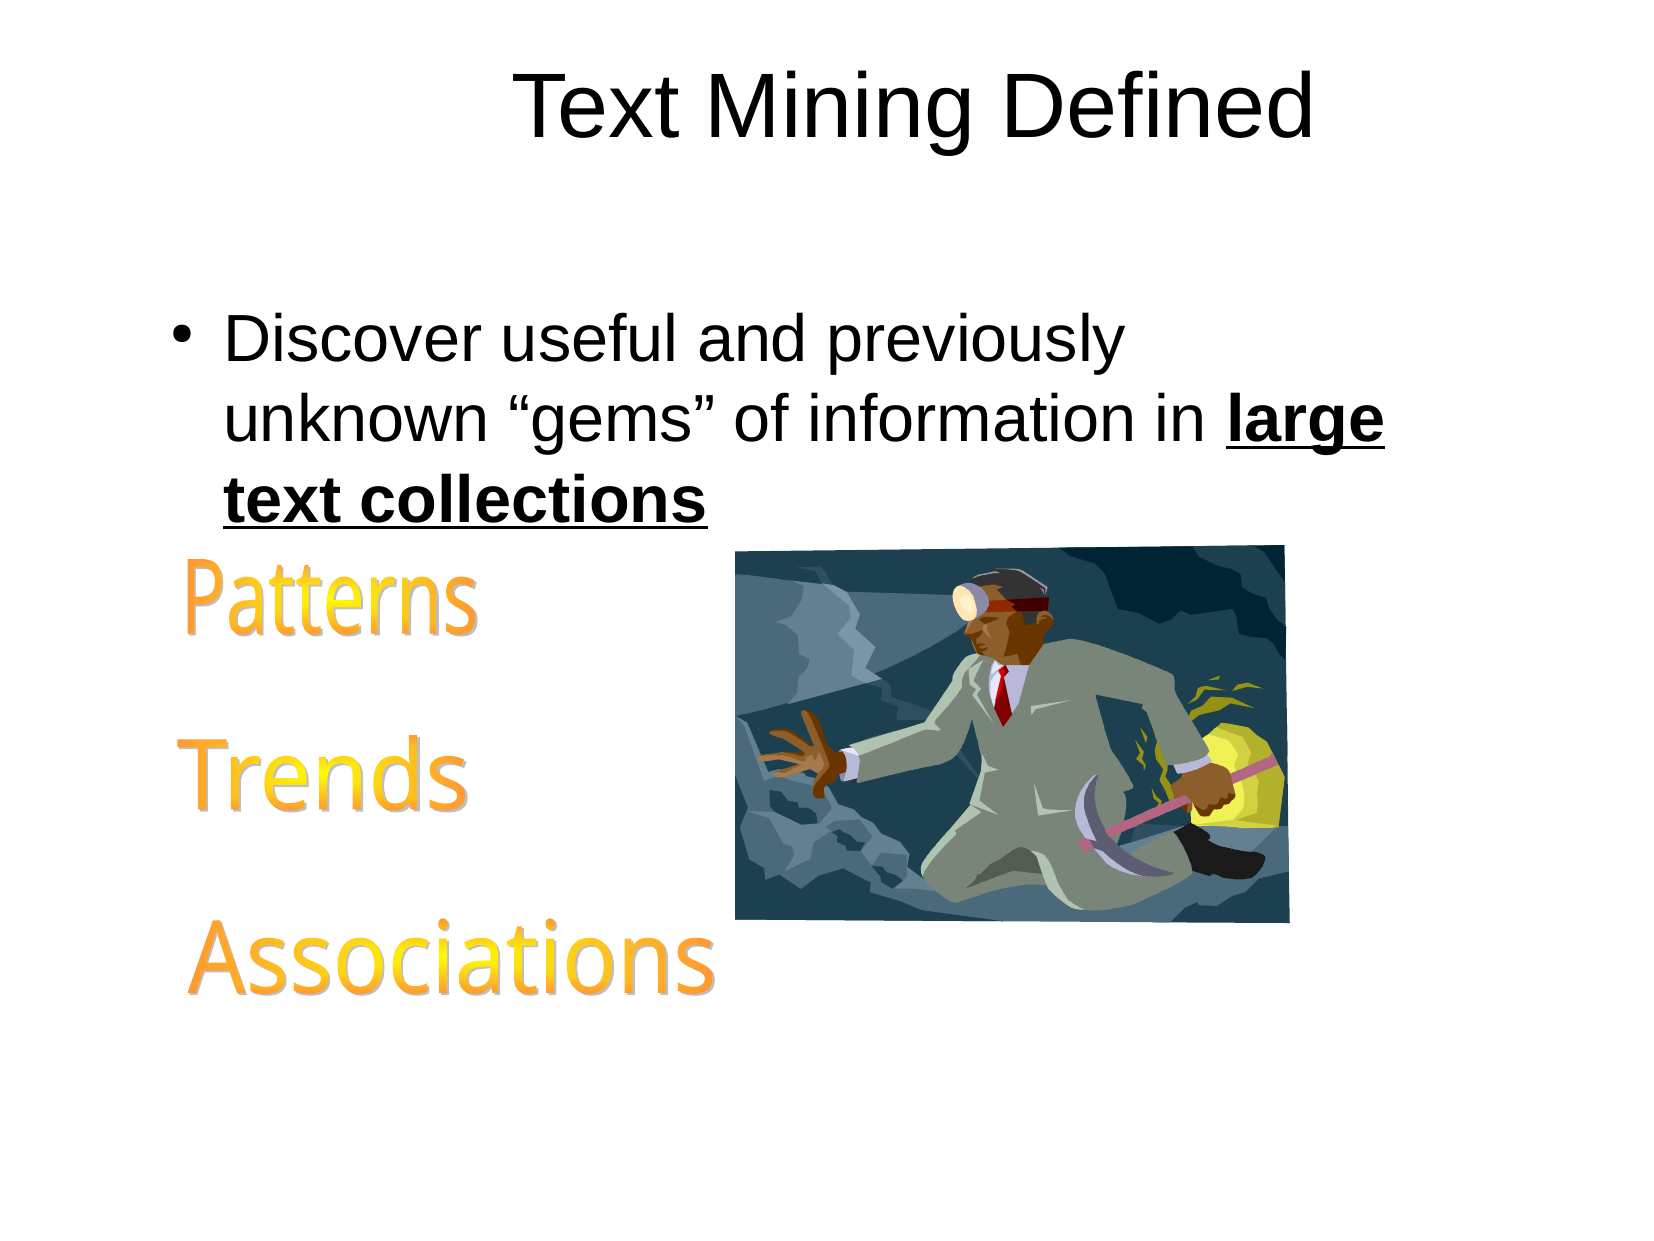

# Text Mining Defined
Discover useful and previously unknown “gems” of information in large text collections
Patterns
Trends
Associations